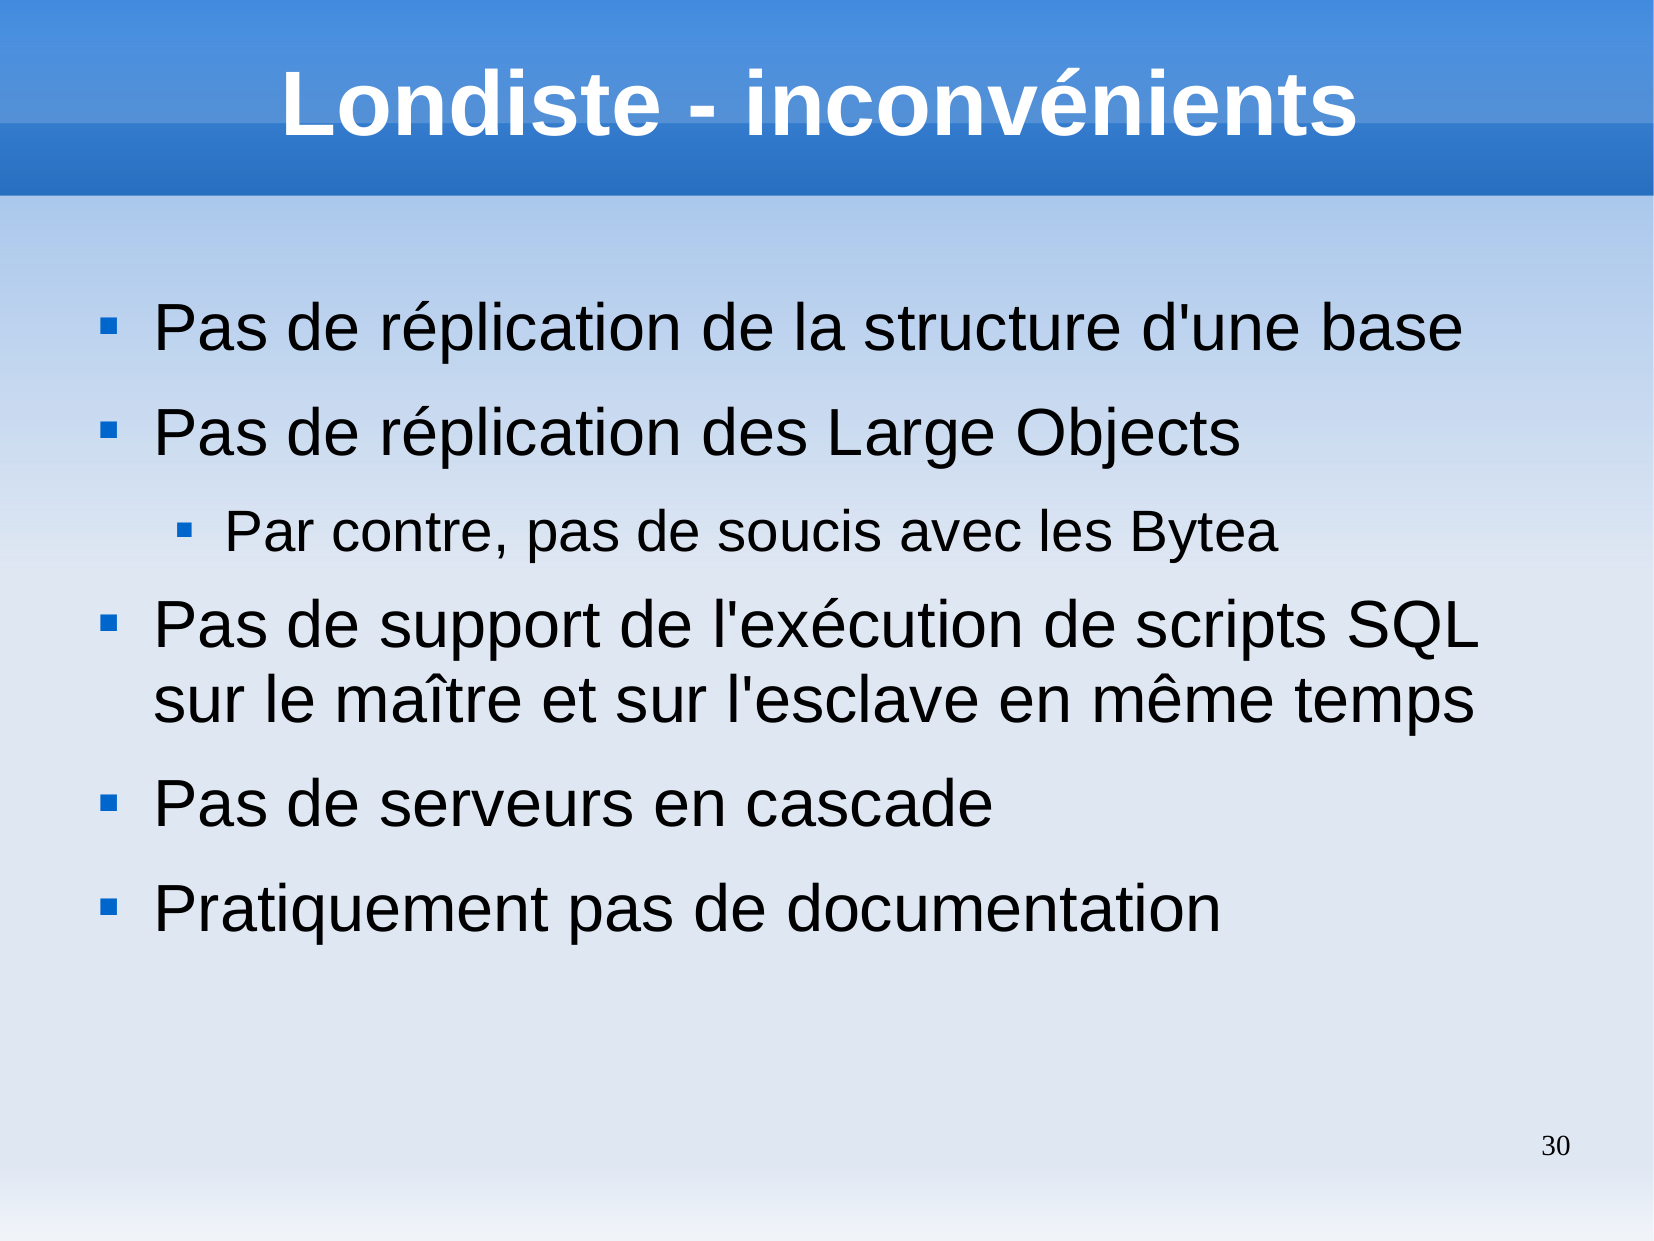

# Londiste - inconvénients
Pas de réplication de la structure d'une base
Pas de réplication des Large Objects
Par contre, pas de soucis avec les Bytea
Pas de support de l'exécution de scripts SQL sur le maître et sur l'esclave en même temps
Pas de serveurs en cascade
Pratiquement pas de documentation
30